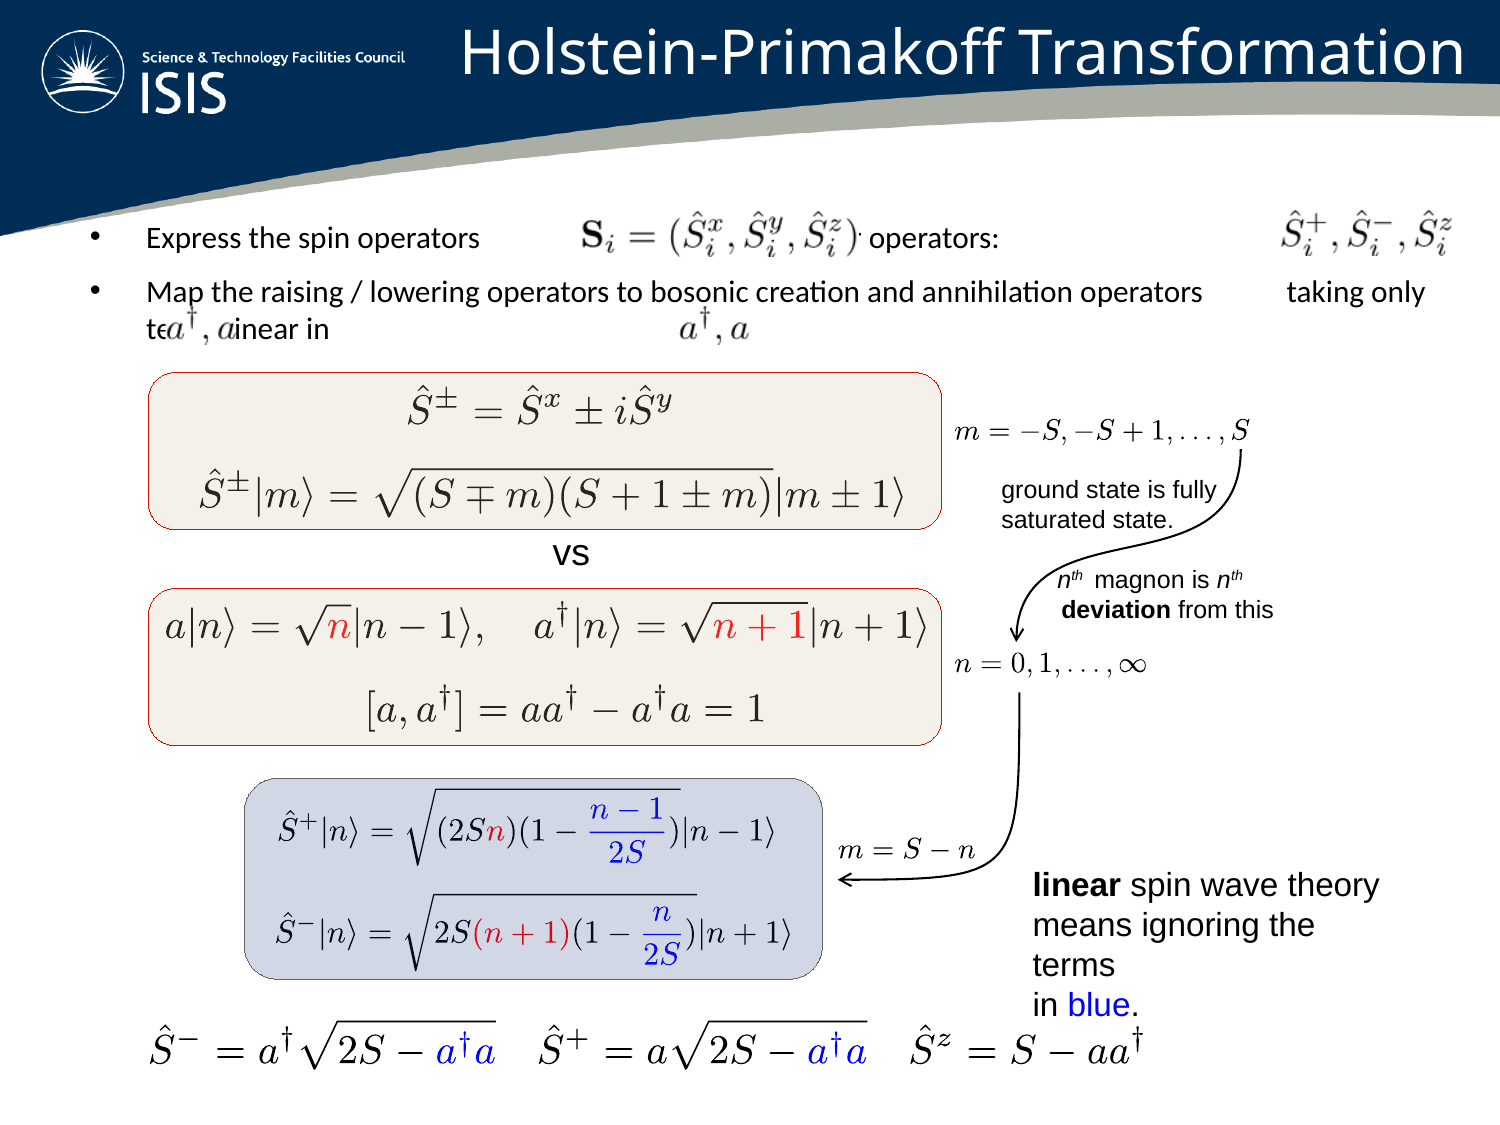

Holstein-Primakoff Transformation
# Express the spin operators as the ladder operators:
Map the raising / lowering operators to bosonic creation and annihilation operators taking only terms linear in
ground state is fully
saturated state.
 nth magnon is nth
 deviation from this
vs
linear spin wave theory means ignoring the terms
in blue.